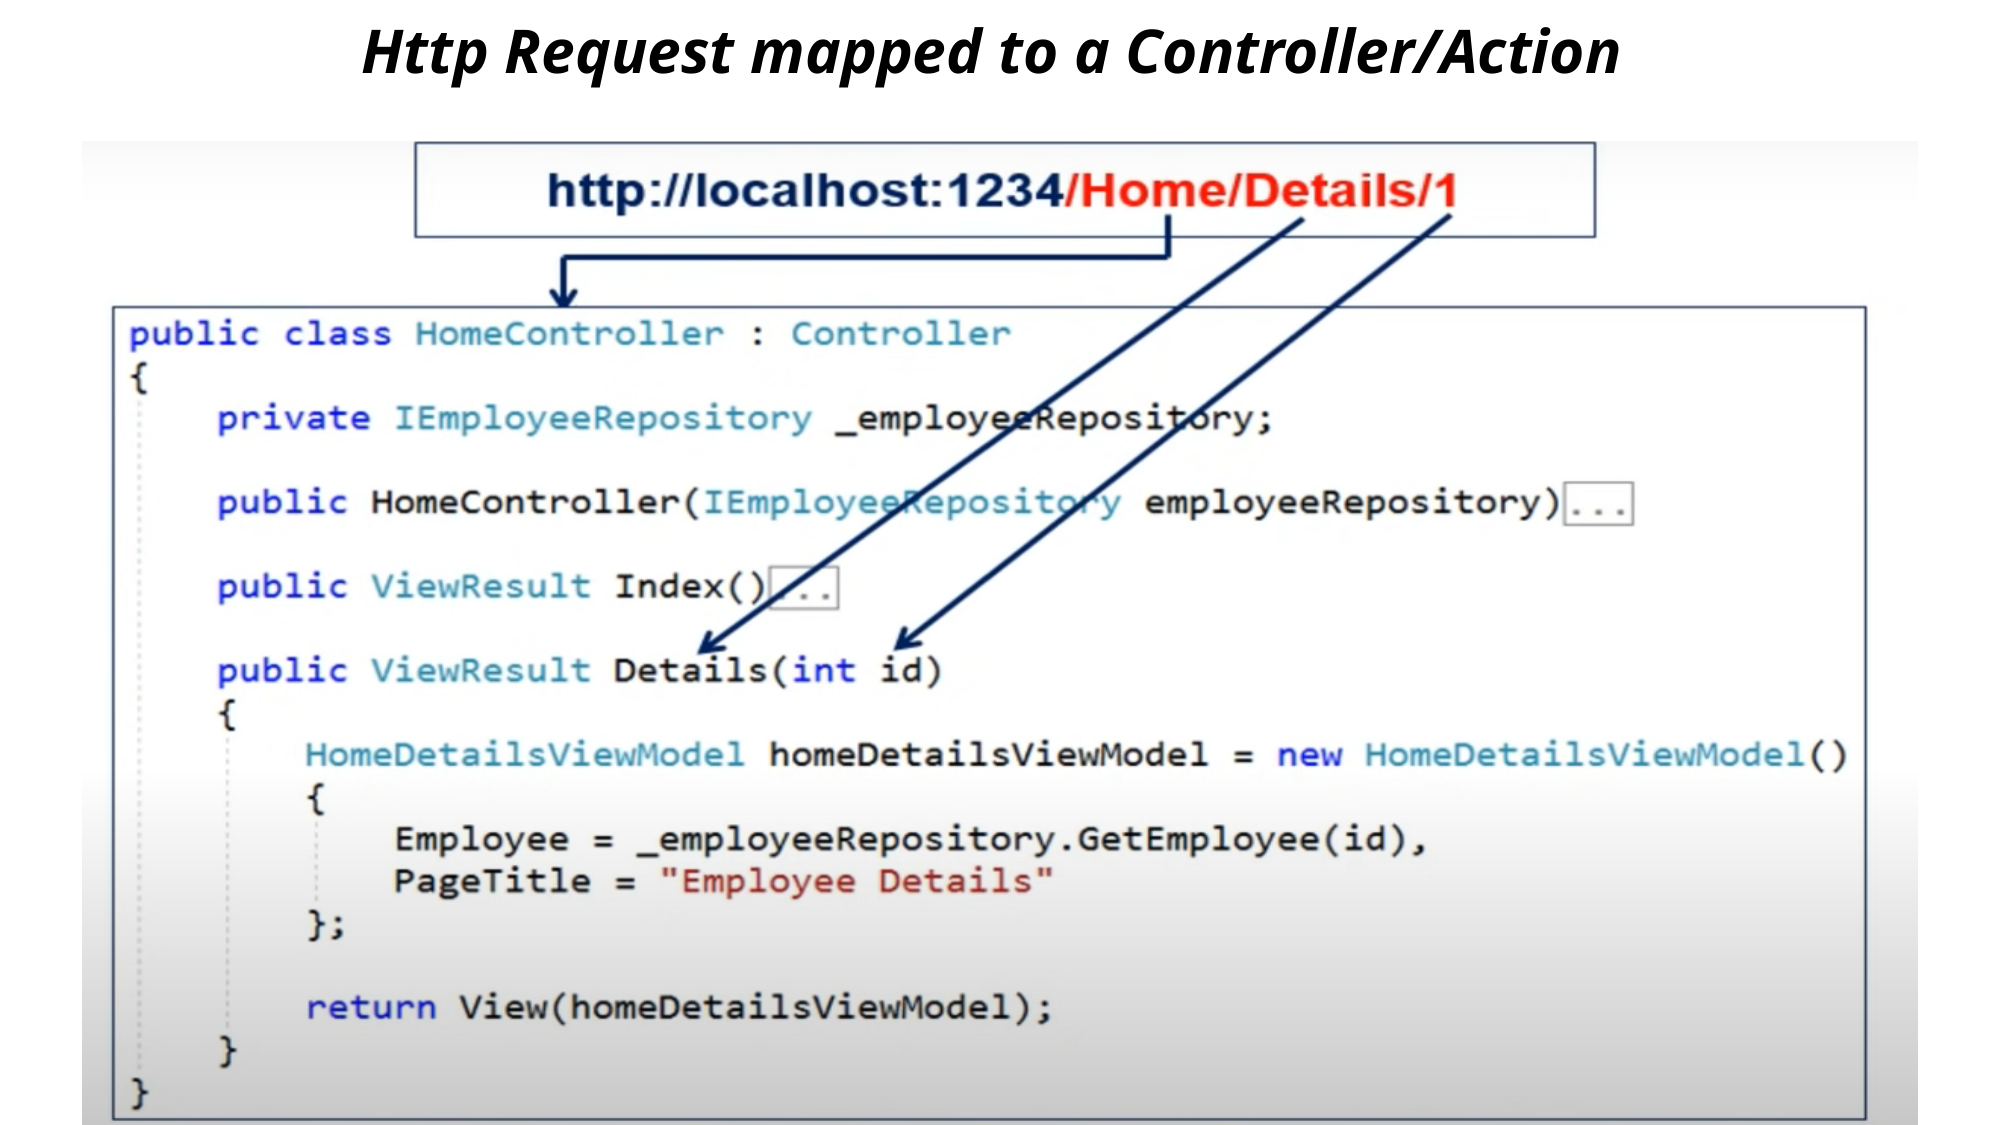

# Http Request mapped to a Controller/Action